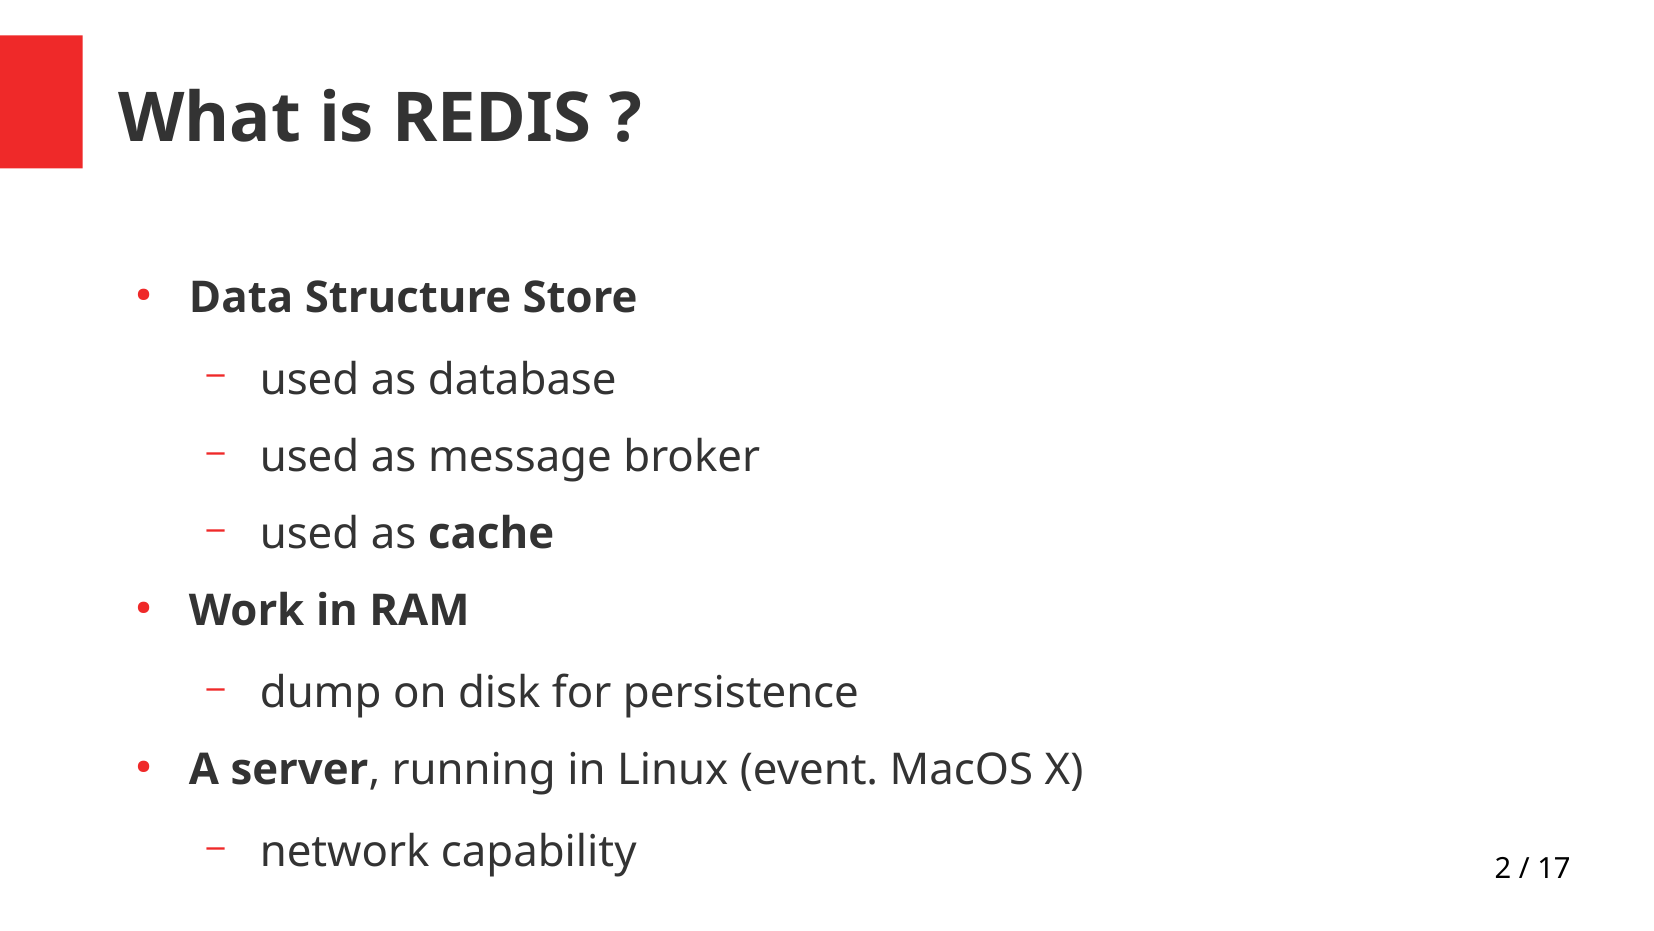

# What is REDIS ?
Data Structure Store
used as database
used as message broker
used as cache
Work in RAM
dump on disk for persistence
A server, running in Linux (event. MacOS X)
network capability
2